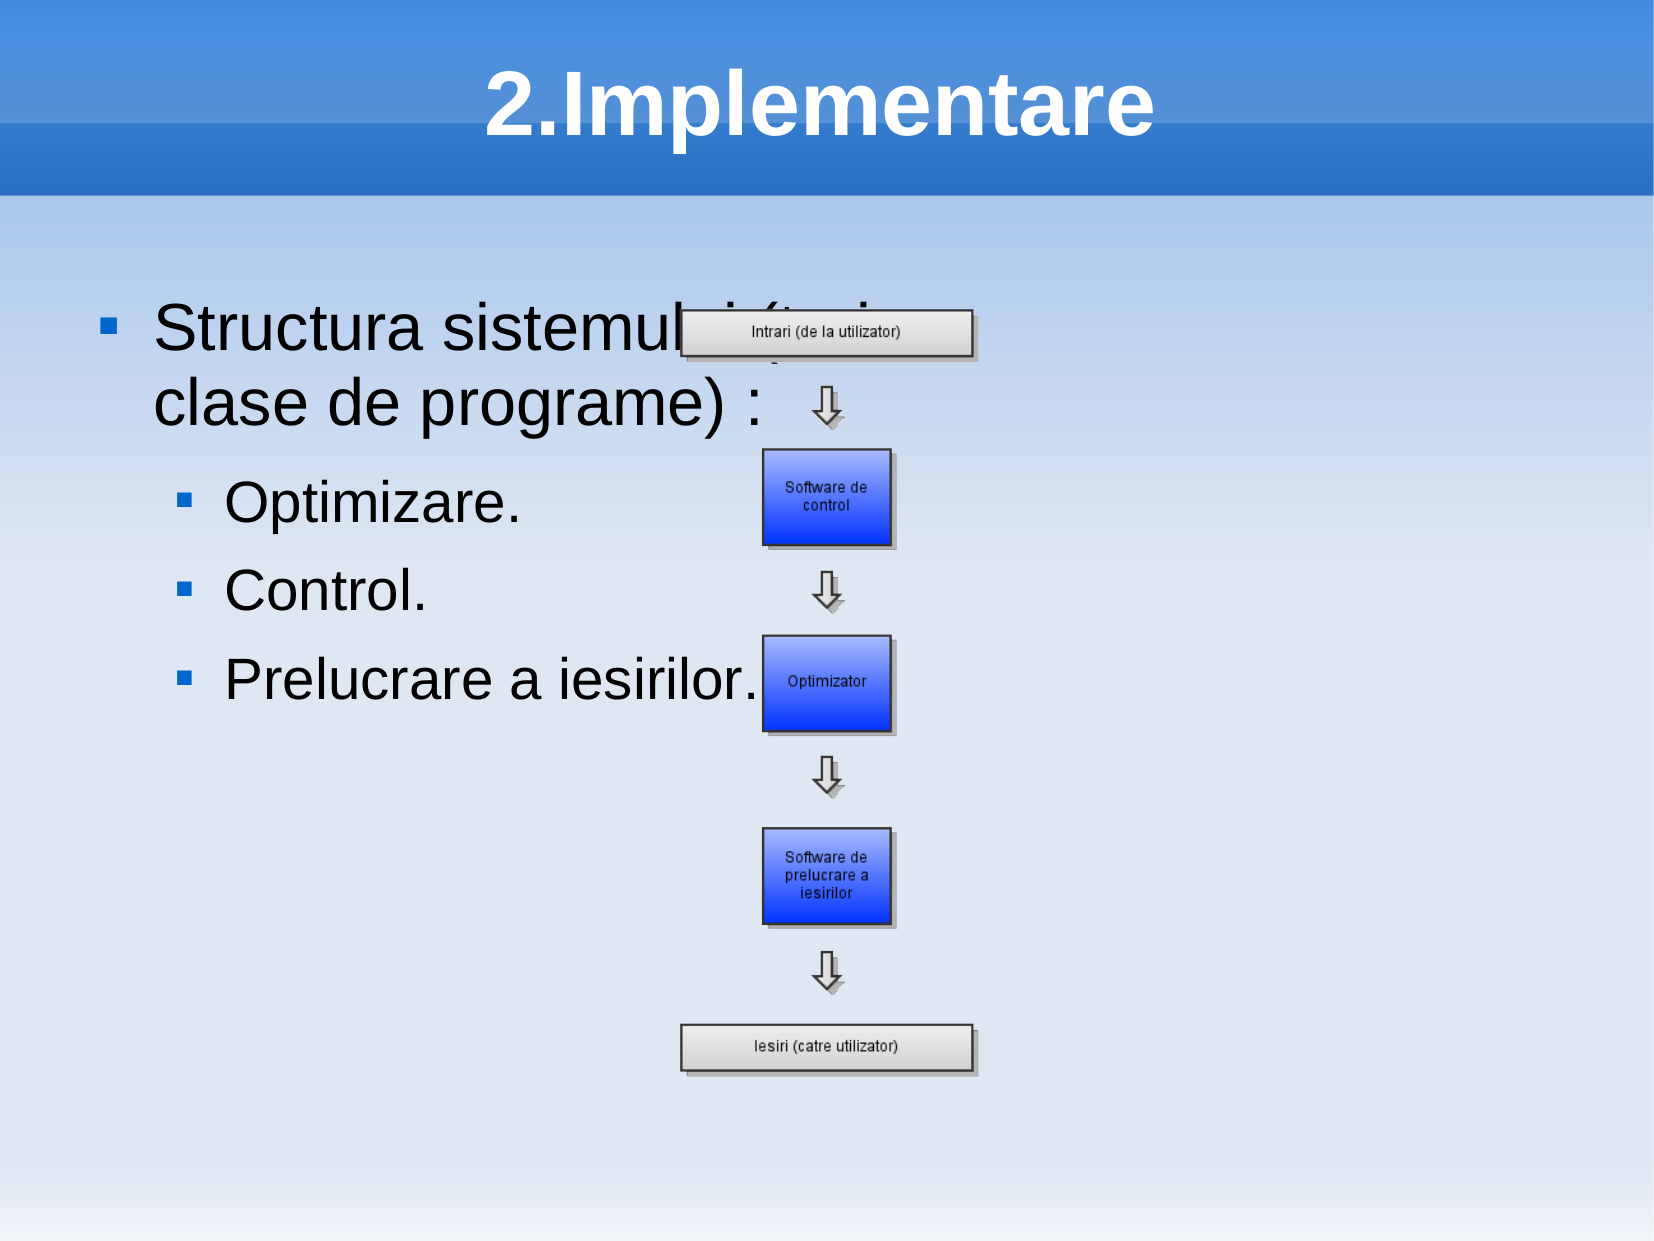

# 2.Implementare
Structura sistemului (trei clase de programe) :
Optimizare.
Control.
Prelucrare a iesirilor.